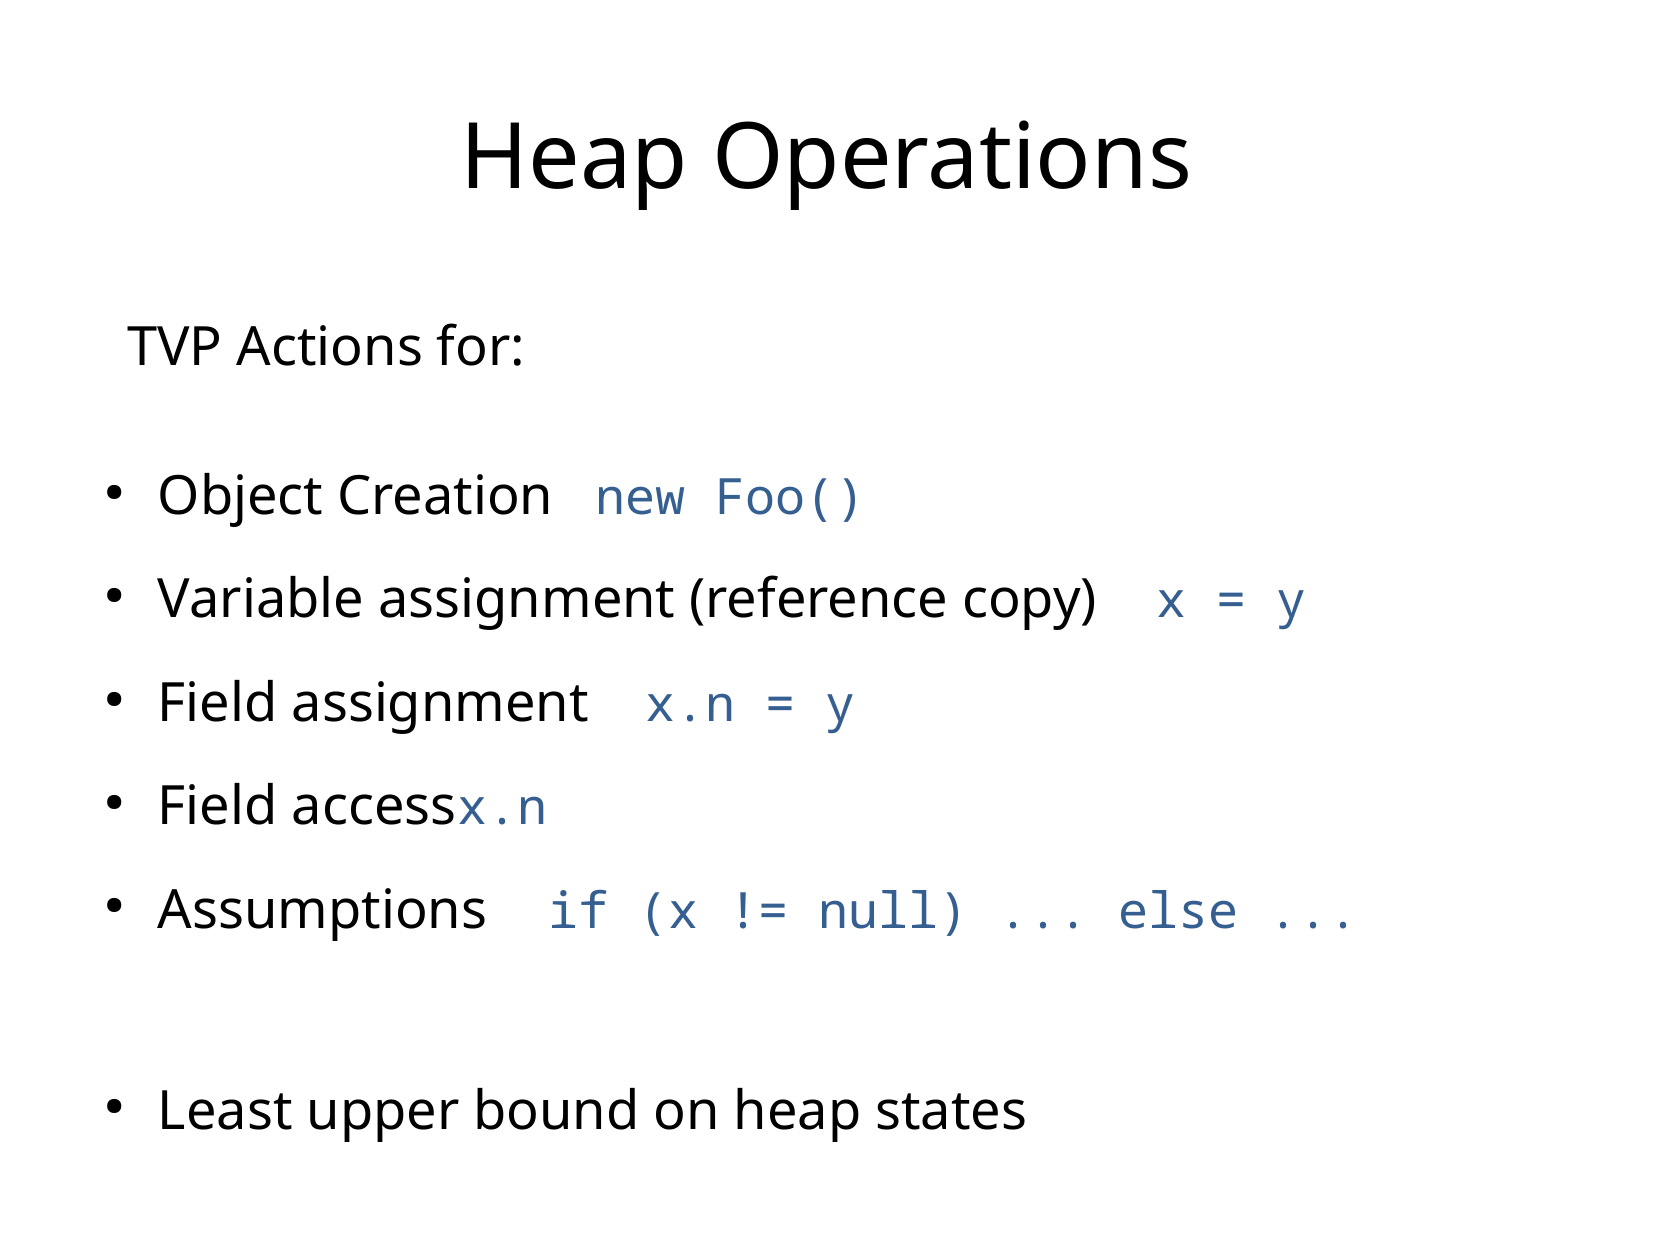

# Heap Operations
TVP Actions for:
Object Creation new Foo()
Variable assignment (reference copy) x = y
Field assignment x.n = y
Field access	x.n
Assumptions if (x != null) ... else ...
Least upper bound on heap states